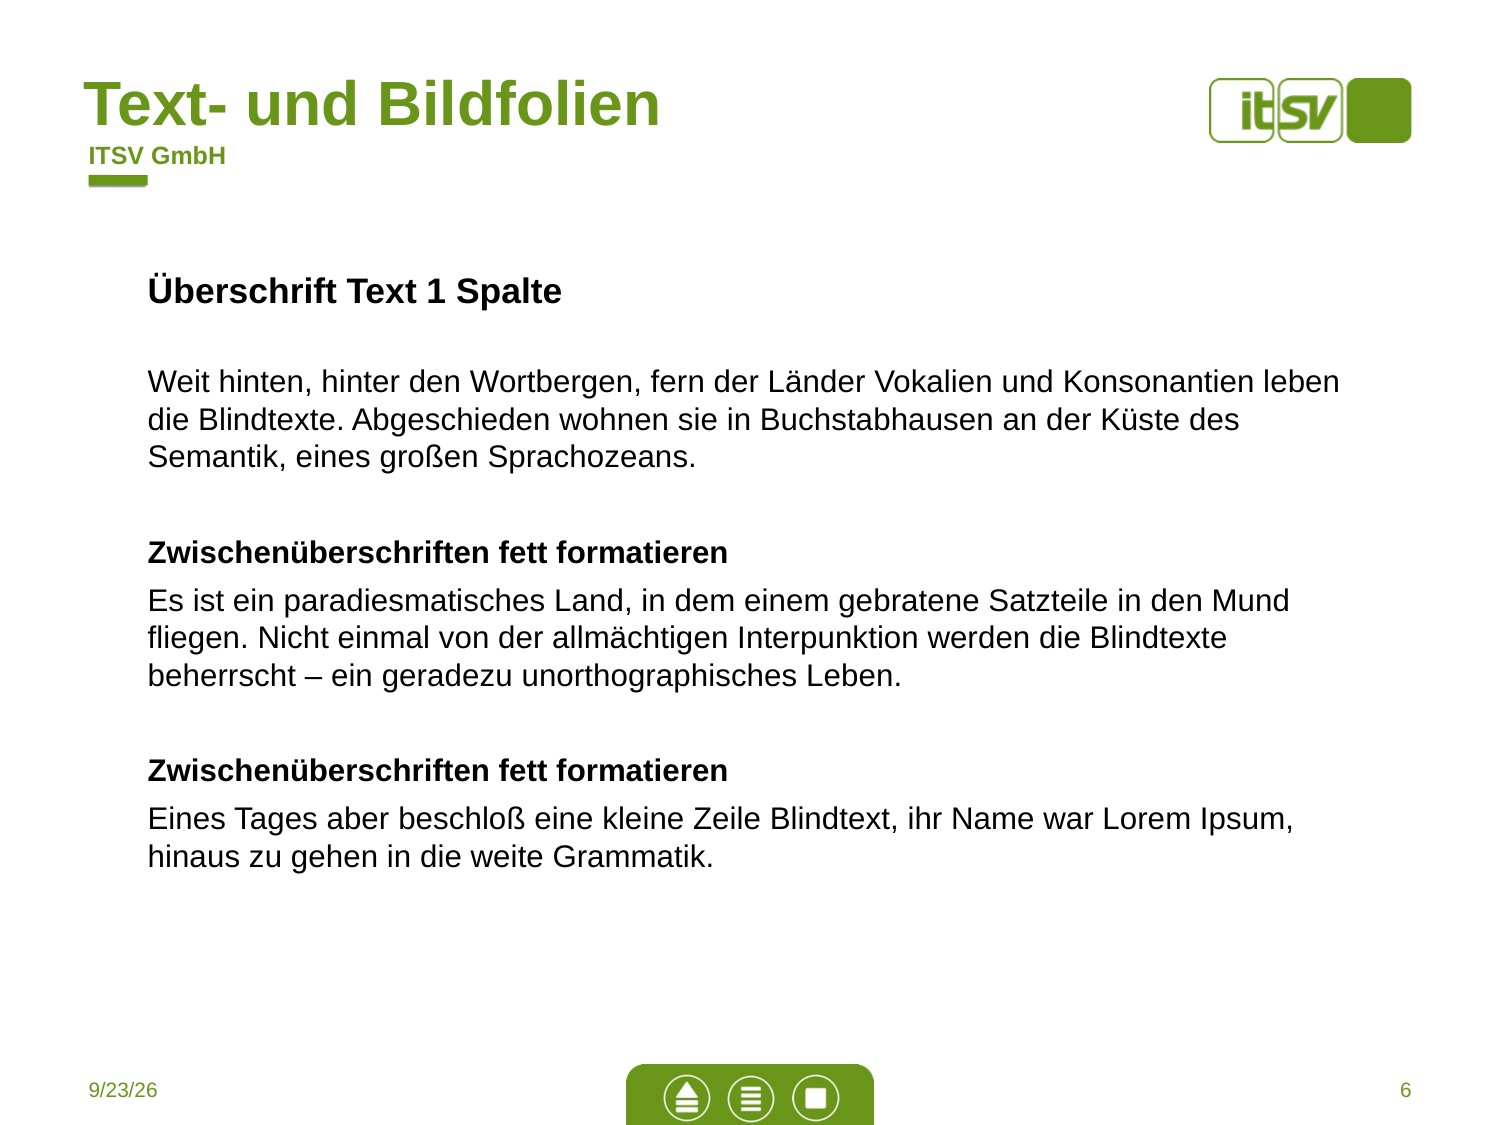

# Text- und Bildfolien
Überschrift Text 1 Spalte
Weit hinten, hinter den Wortbergen, fern der Länder Vokalien und Konsonantien leben die Blindtexte. Abgeschieden wohnen sie in Buchstabhausen an der Küste des Semantik, eines großen Sprachozeans.
Zwischenüberschriften fett formatieren
Es ist ein paradiesmatisches Land, in dem einem gebratene Satzteile in den Mund fliegen. Nicht einmal von der allmächtigen Interpunktion werden die Blindtexte beherrscht – ein geradezu unorthographisches Leben.
Zwischenüberschriften fett formatieren
Eines Tages aber beschloß eine kleine Zeile Blindtext, ihr Name war Lorem Ipsum, hinaus zu gehen in die weite Grammatik.